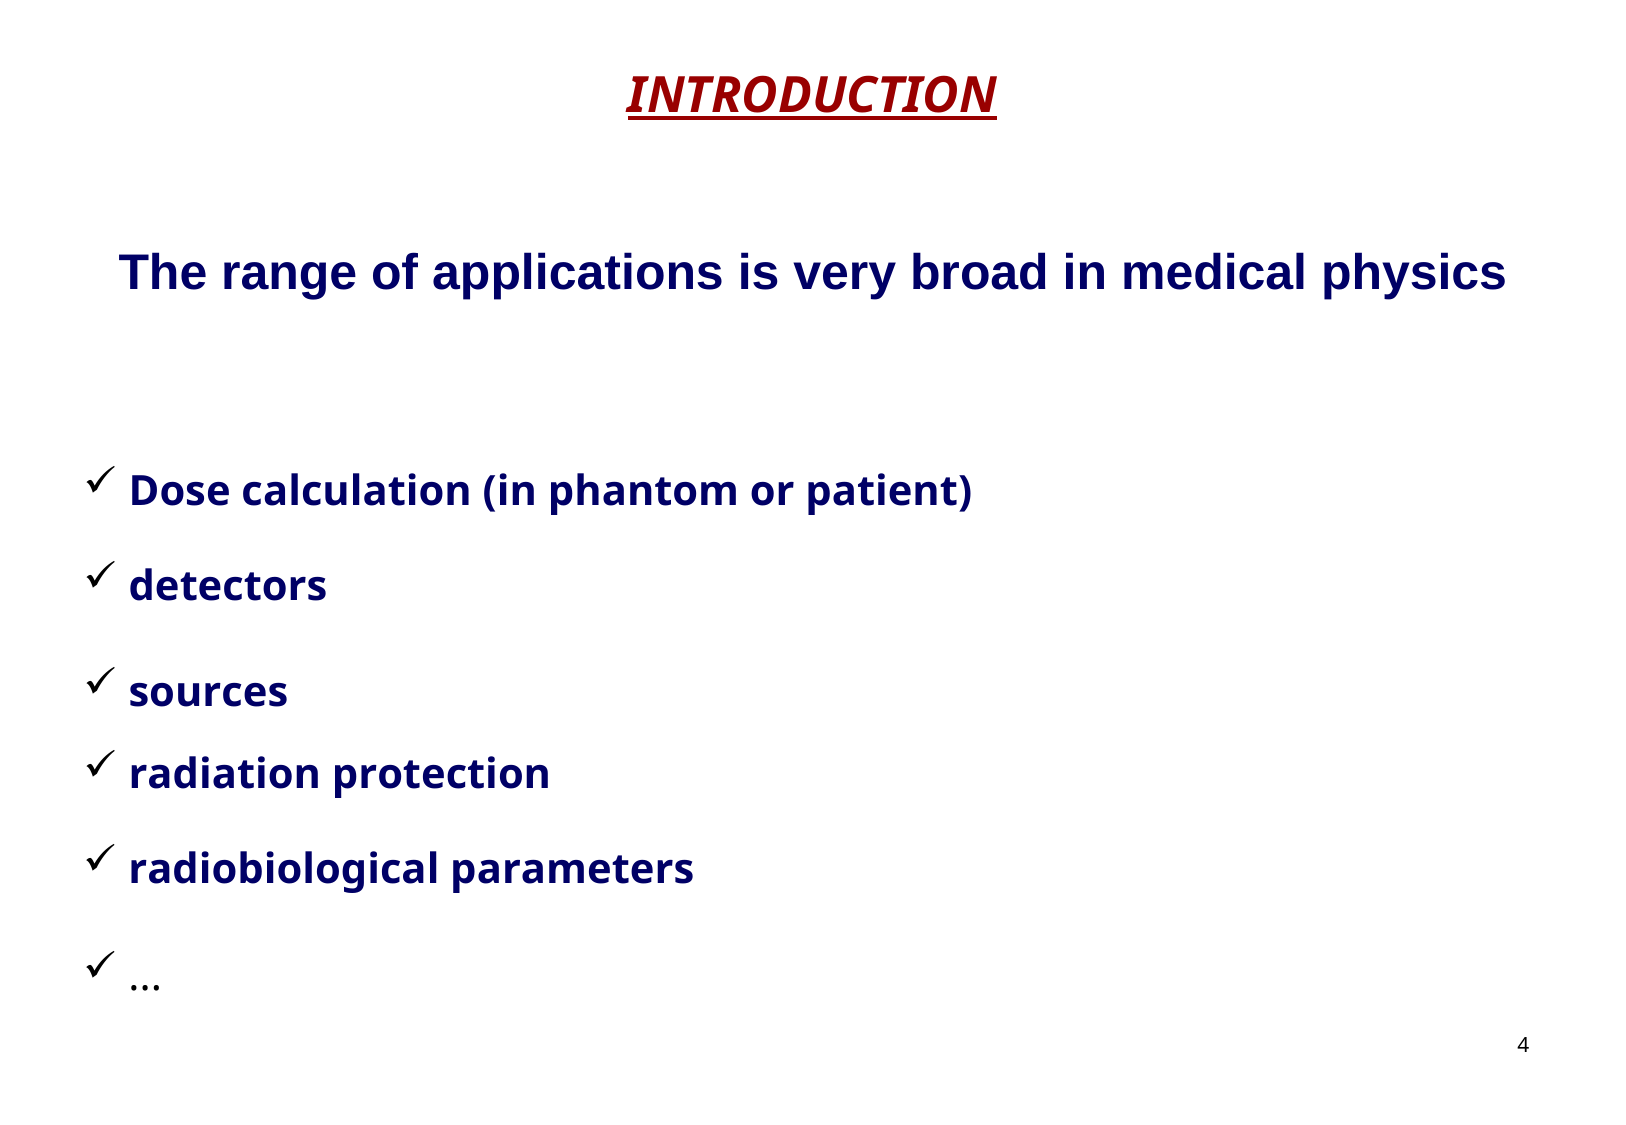

INTRODUCTION
The range of applications is very broad in medical physics
 Dose calculation (in phantom or patient)
 detectors
 sources
 radiation protection
 radiobiological parameters
 ...
4